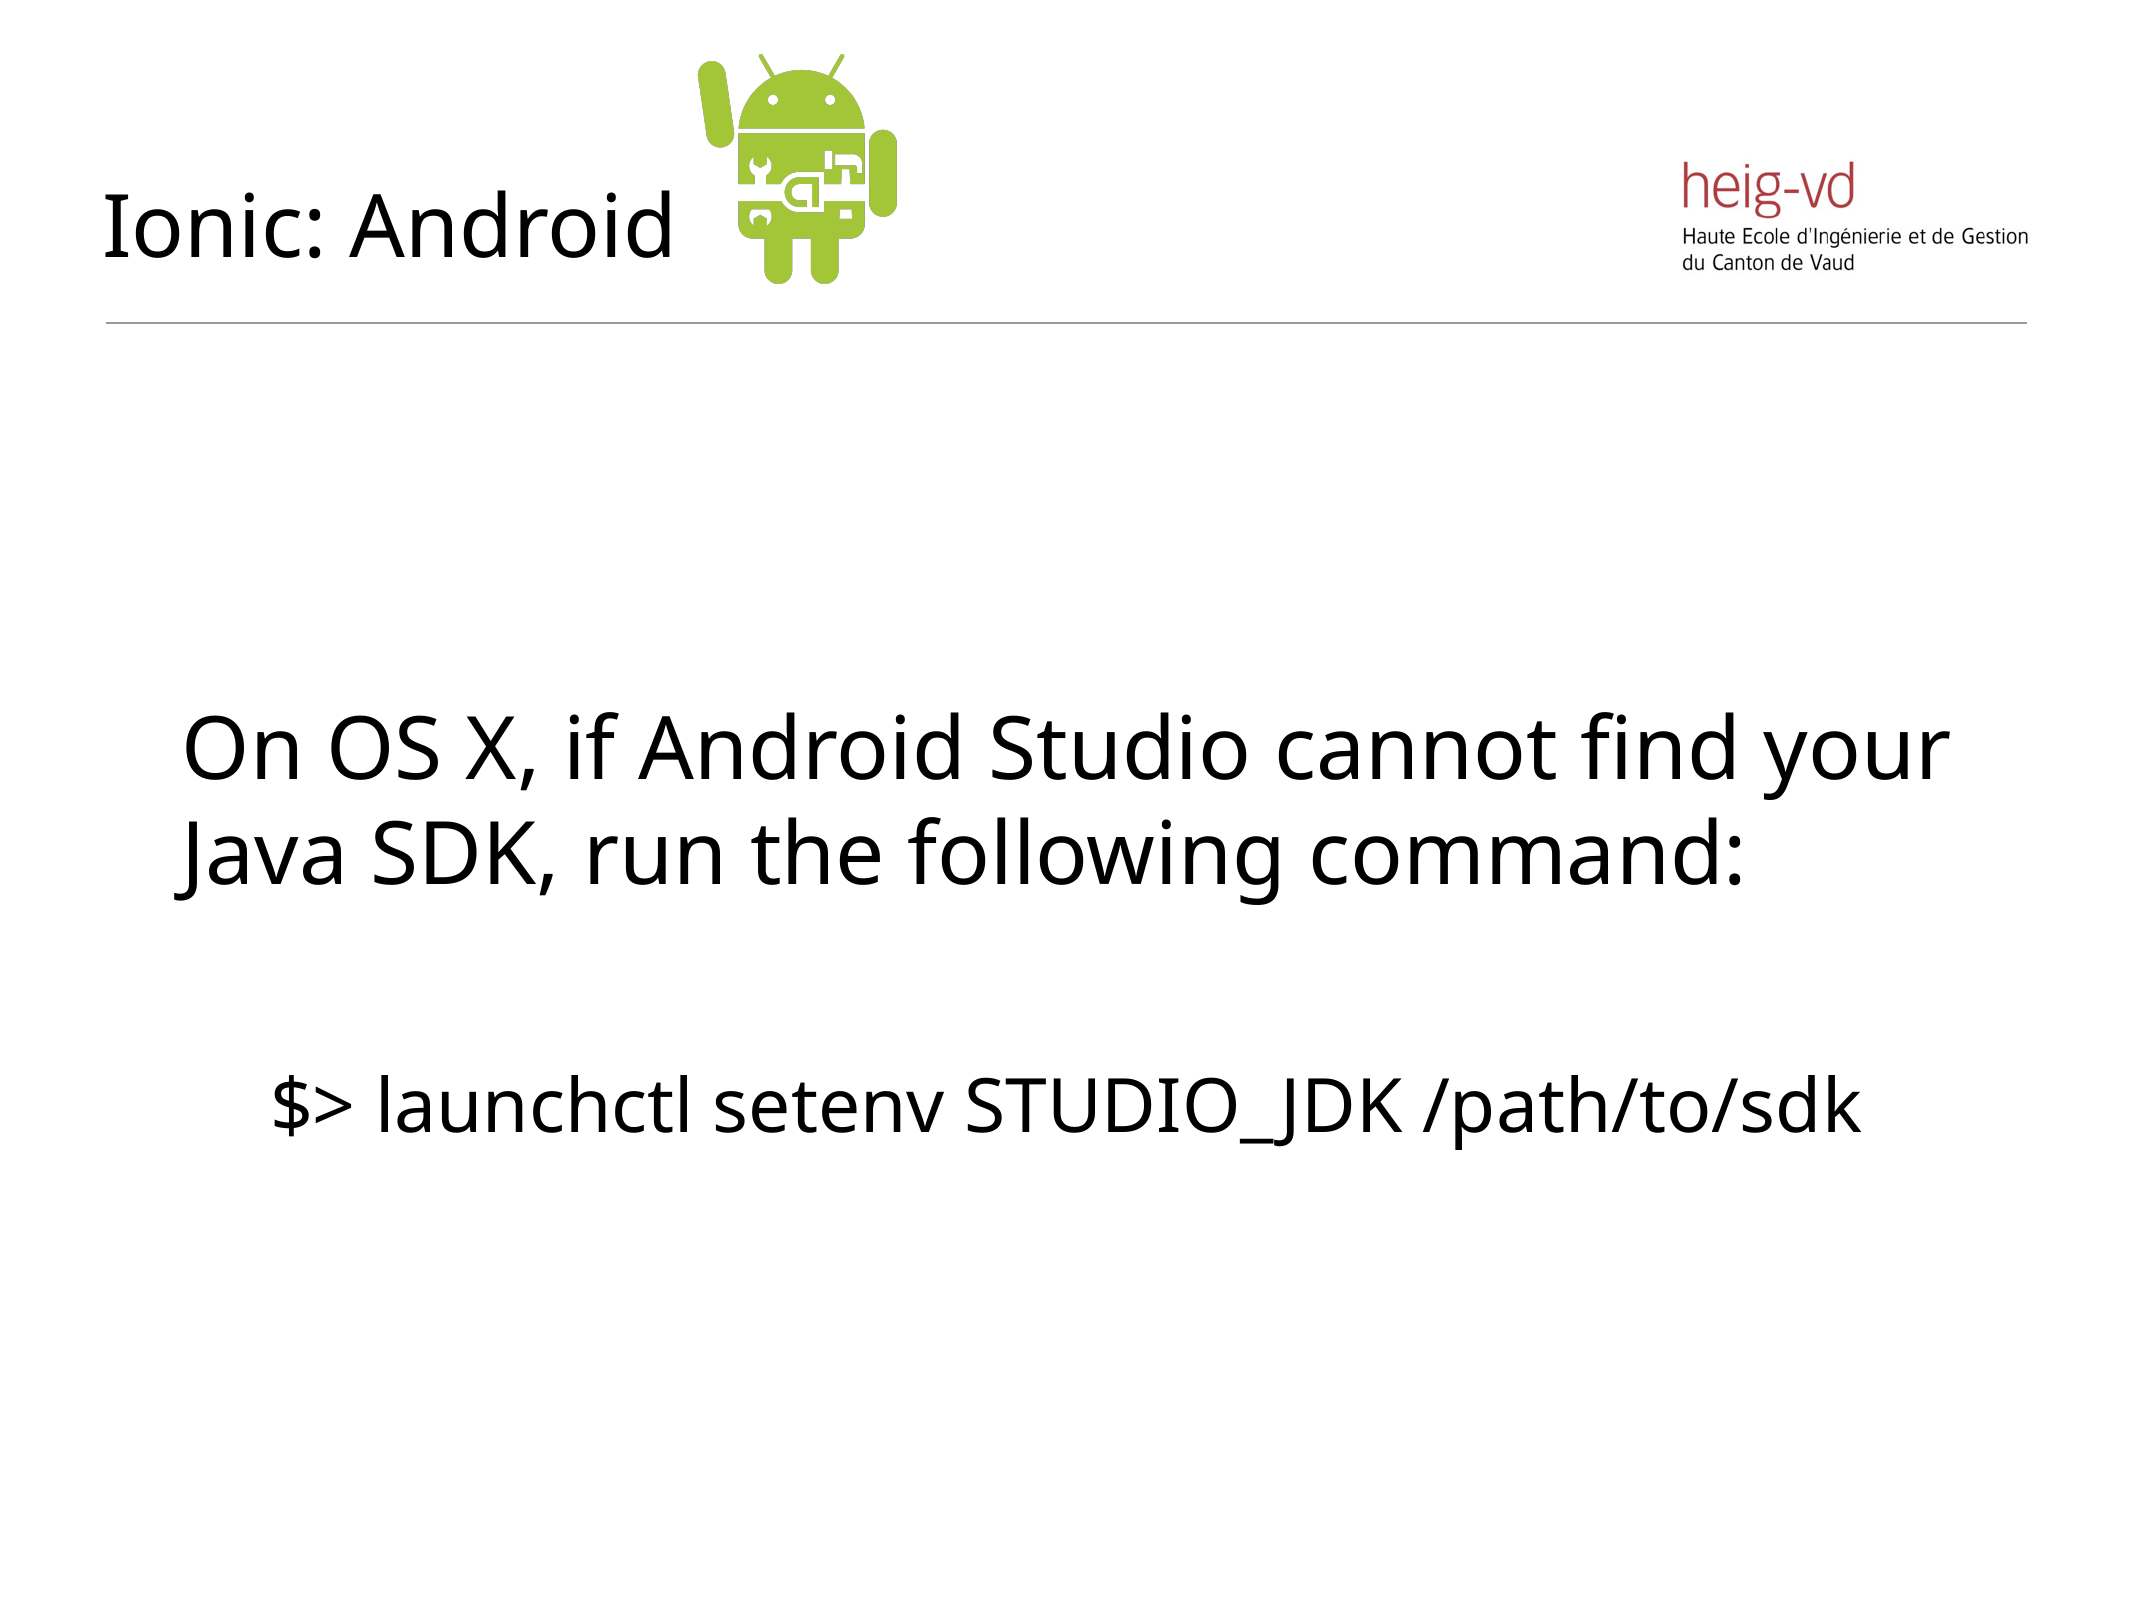

# Ionic: Android
On OS X, if Android Studio cannot find your
Java SDK, run the following command:
$> launchctl setenv STUDIO_JDK /path/to/sdk